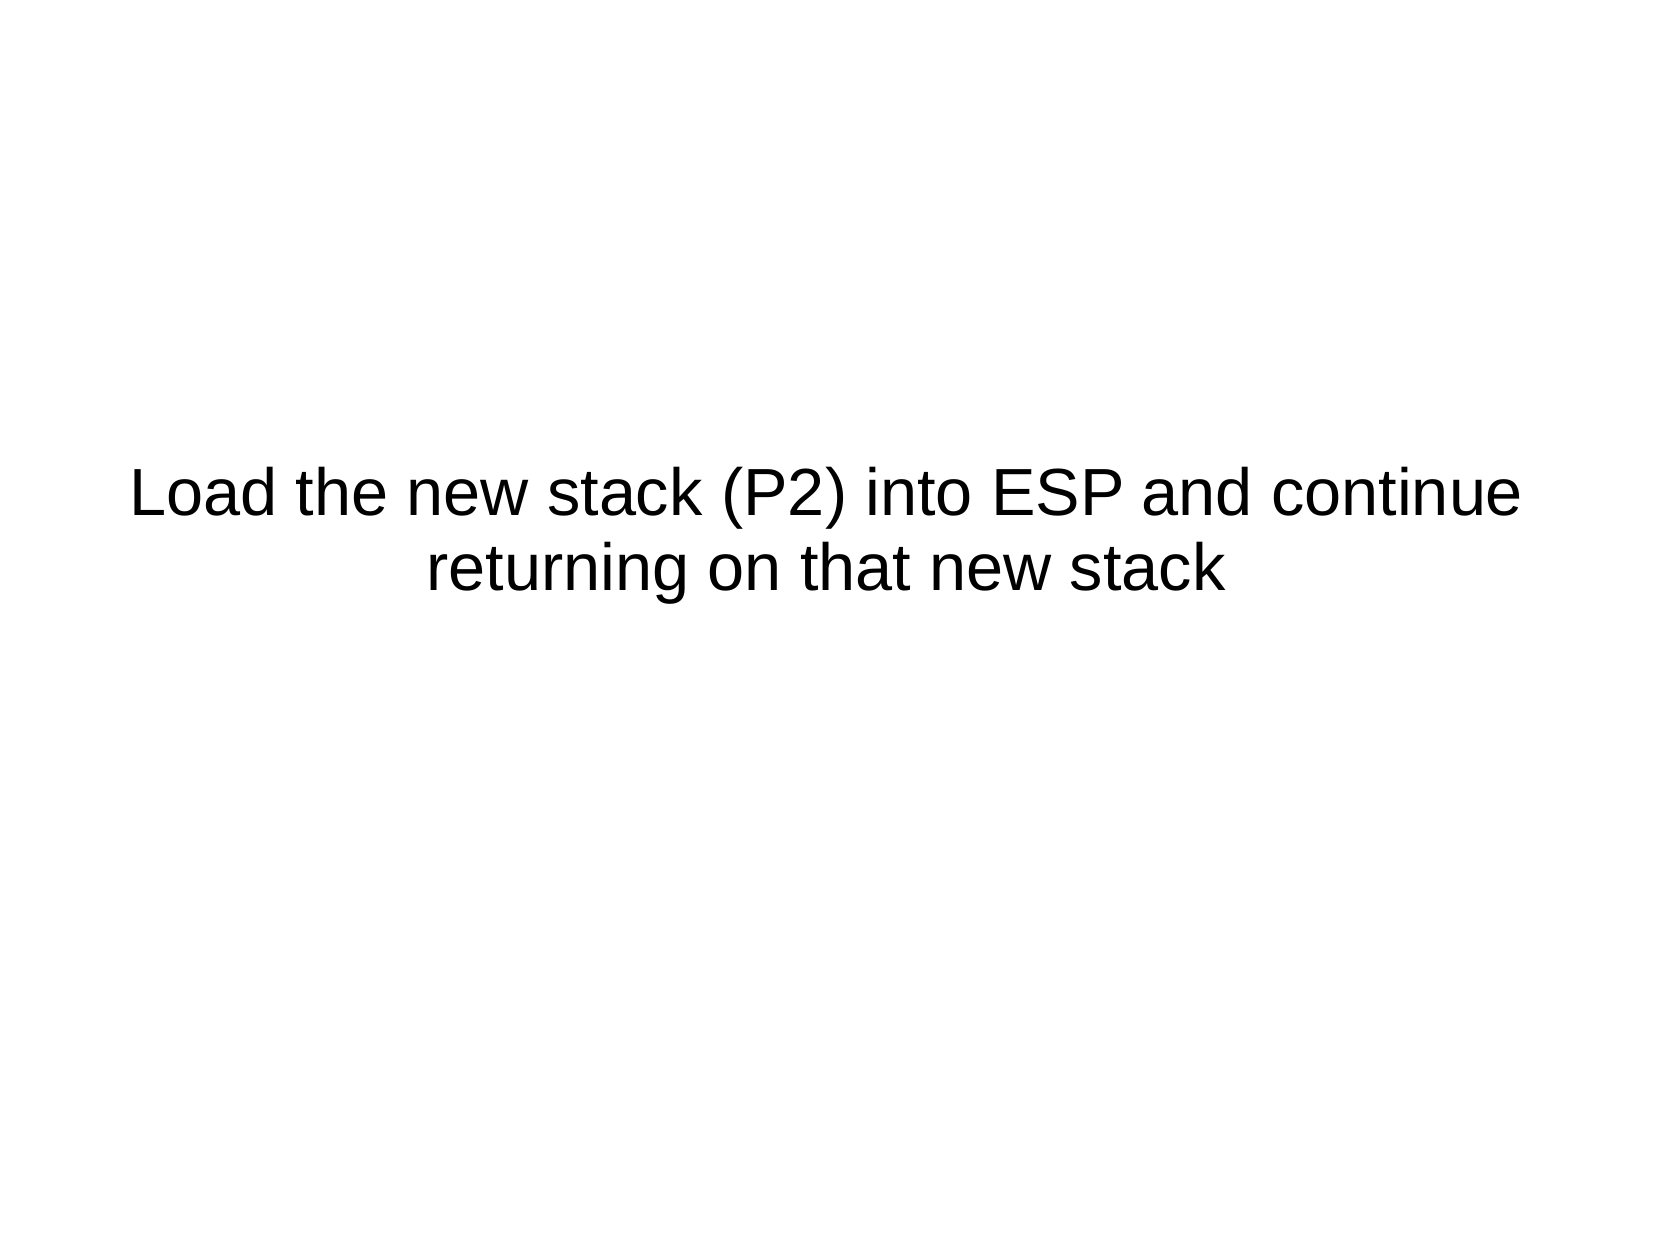

# Load the new stack (P2) into ESP and continue returning on that new stack